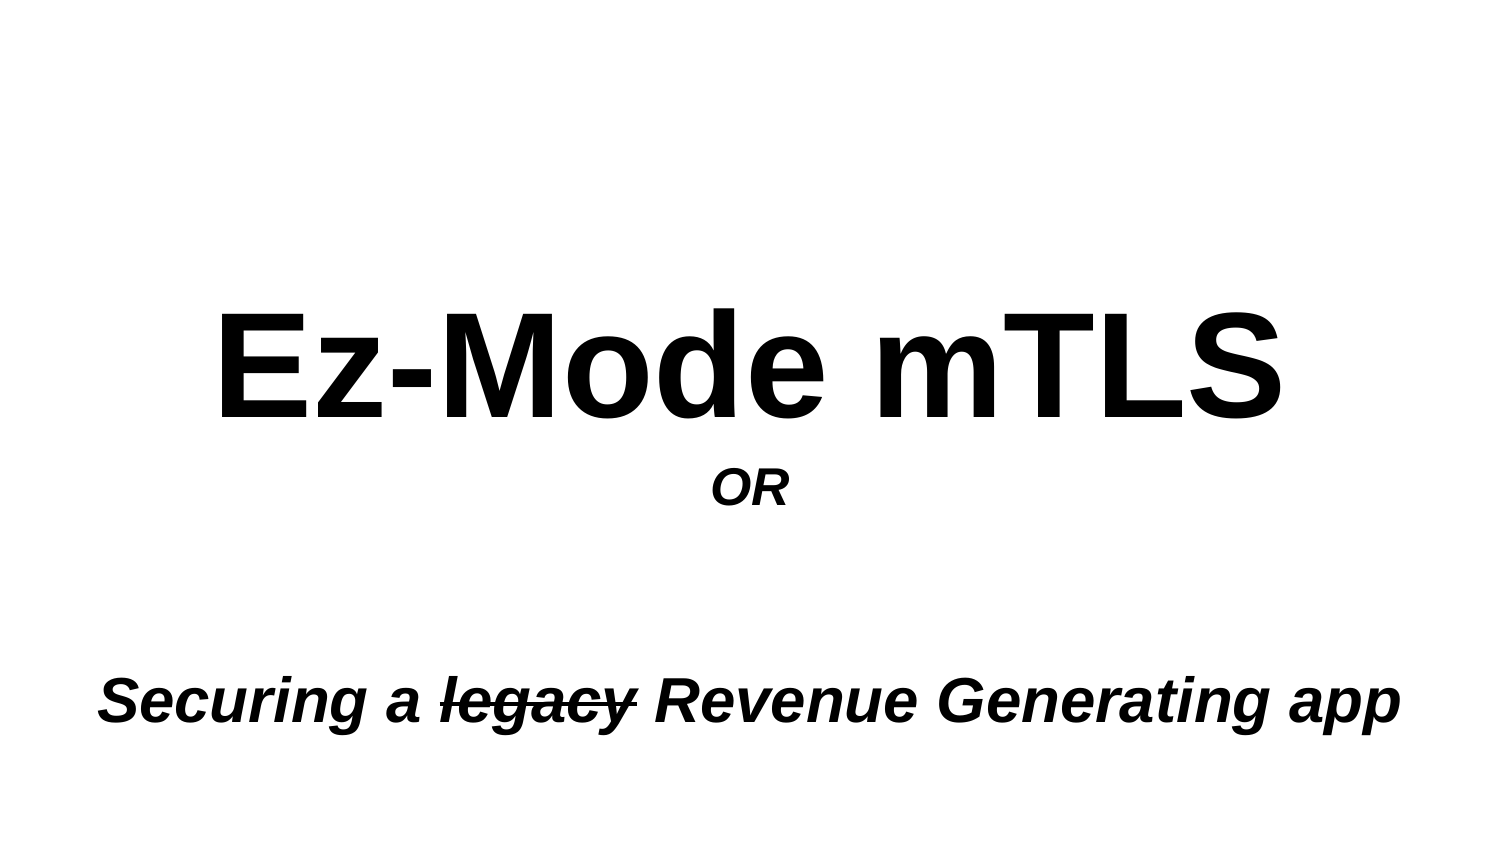

Ez-Mode mTLS
OR
Securing a legacy Revenue Generating app